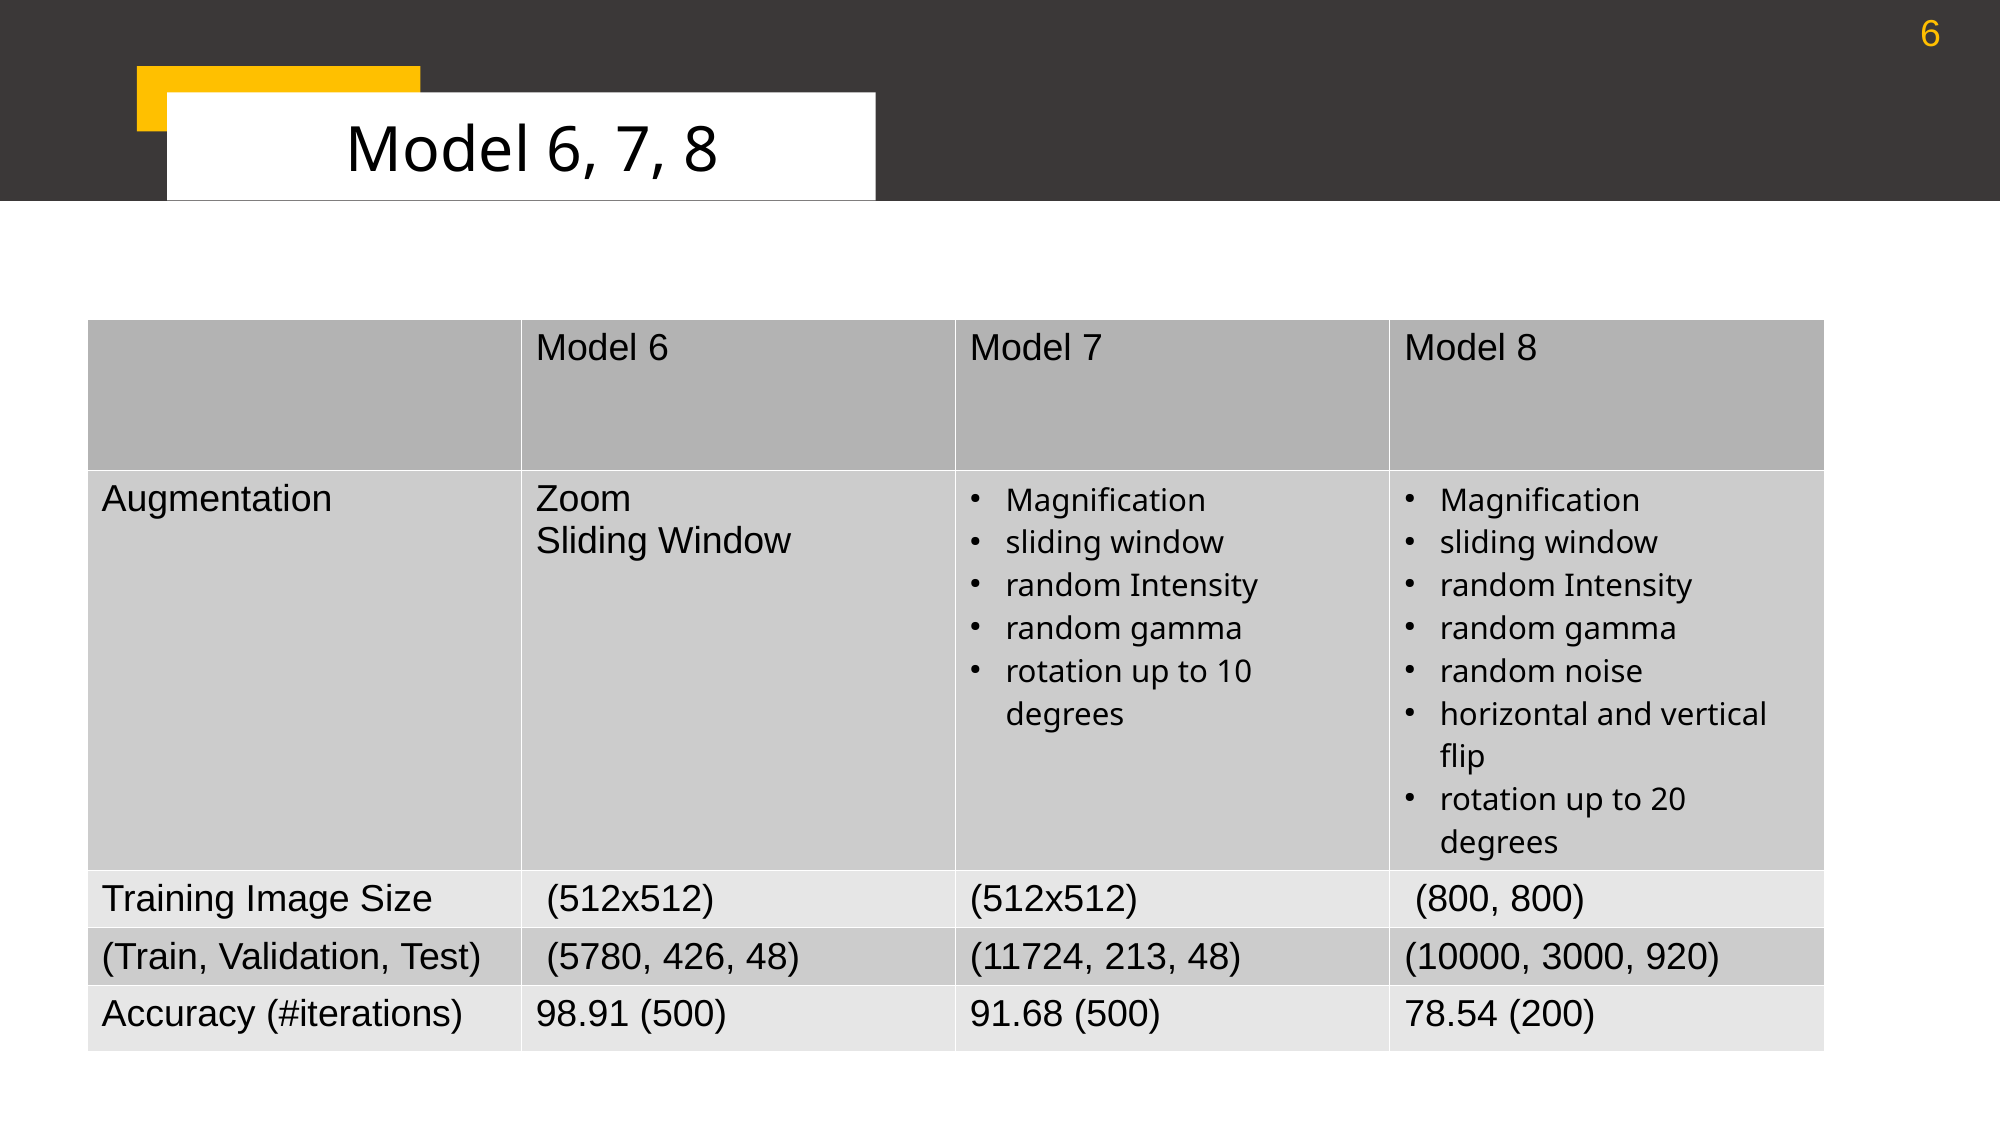

Model 6, 7, 8
| | Model 6 | Model 7 | Model 8 |
| --- | --- | --- | --- |
| Augmentation | Zoom Sliding Window | Magnification sliding window random Intensity random gamma rotation up to 10 degrees | Magnification sliding window random Intensity random gamma random noise horizontal and vertical flip rotation up to 20 degrees |
| Training Image Size | (512x512) | (512x512) | (800, 800) |
| (Train, Validation, Test) | (5780, 426, 48) | (11724, 213, 48) | (10000, 3000, 920) |
| Accuracy (#iterations) | 98.91 (500) | 91.68 (500) | 78.54 (200) |